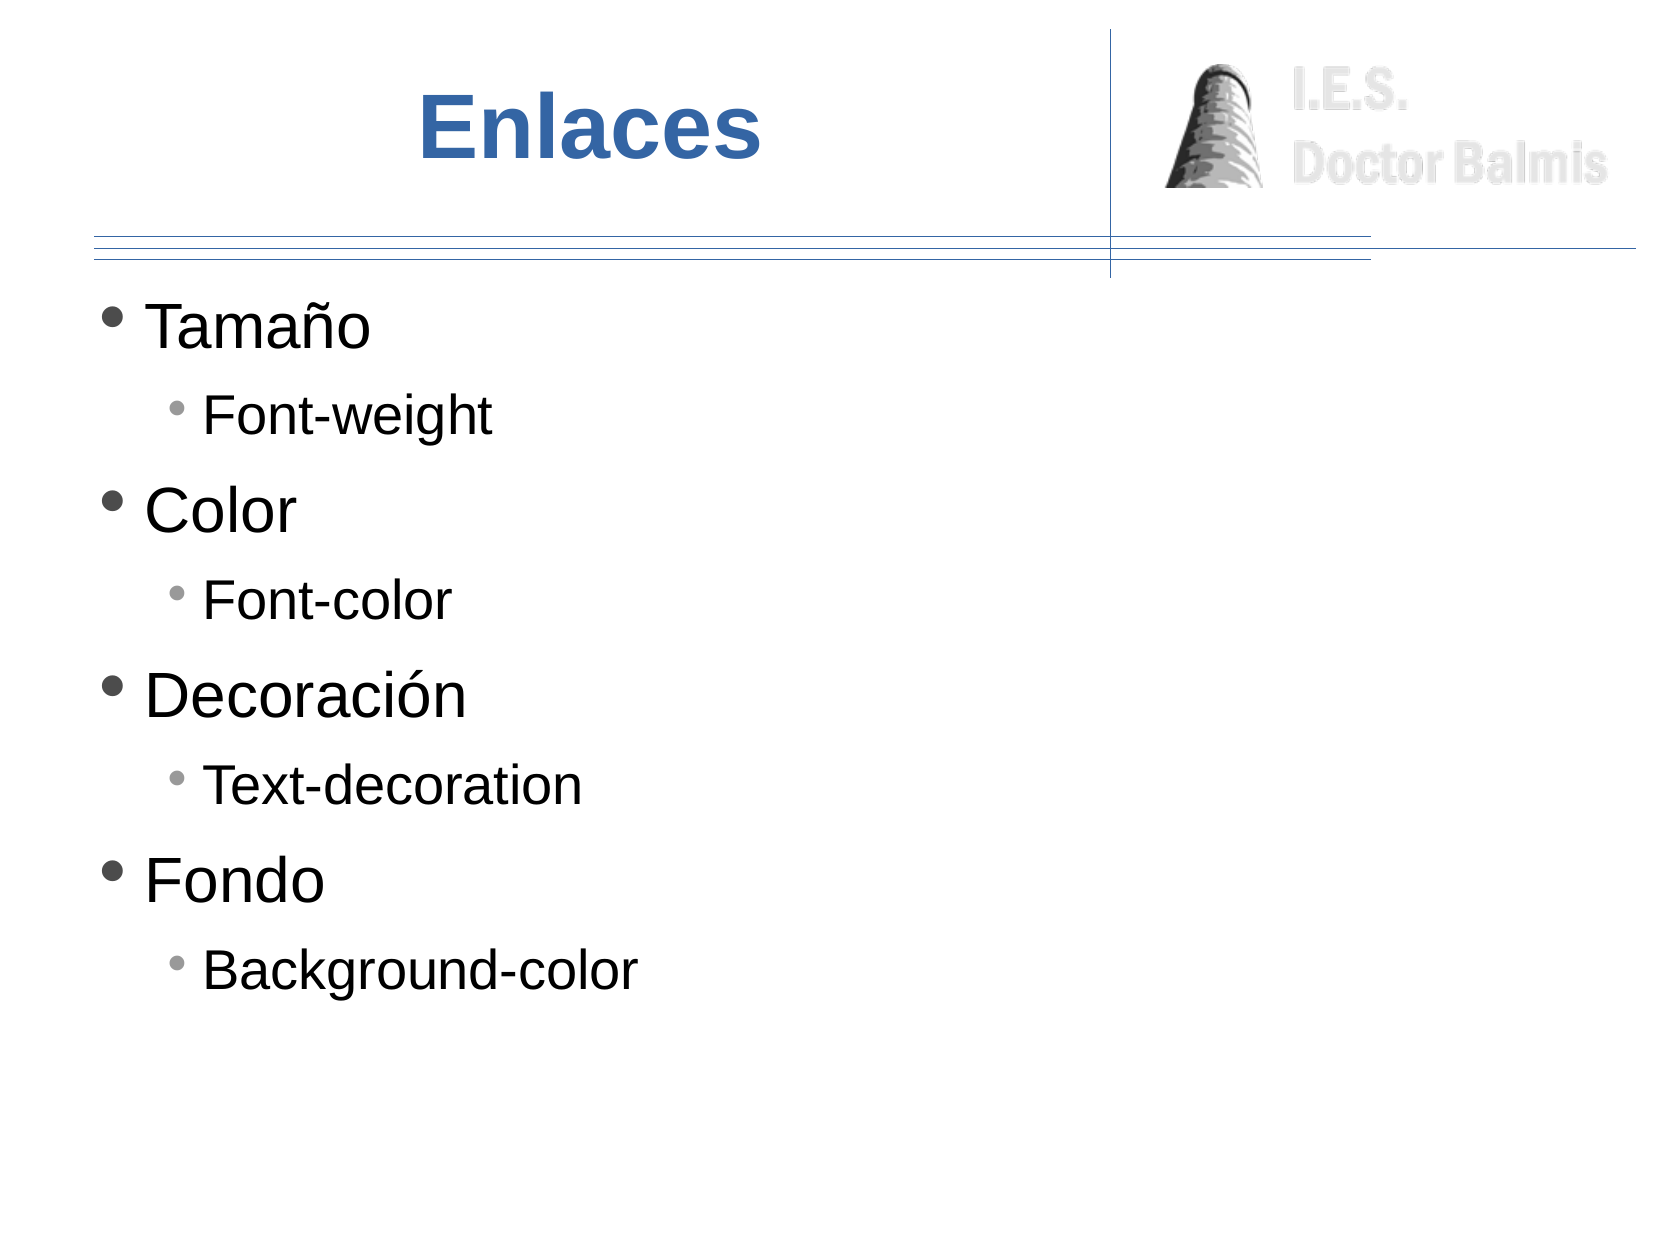

# Enlaces
 Tamaño
 Font-weight
 Color
 Font-color
 Decoración
 Text-decoration
 Fondo
 Background-color